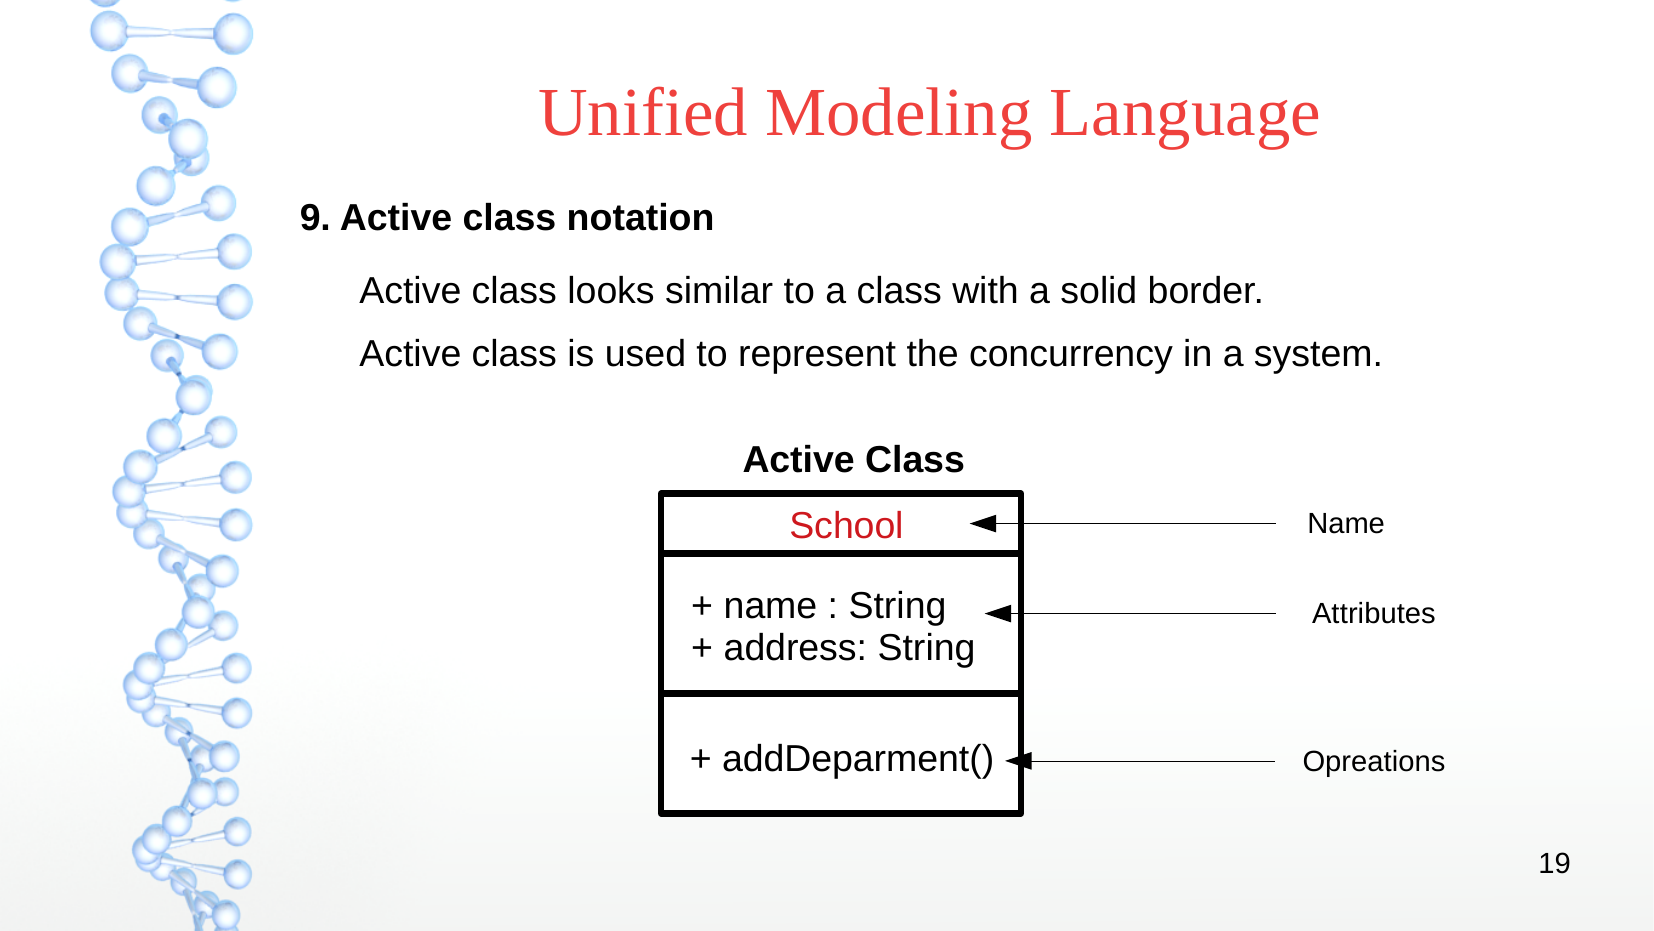

# Unified Modeling Language
9. Active class notation
Active class looks similar to a class with a solid border.
Active class is used to represent the concurrency in a system.
Active Class
School
Name
+ name : String
+ address: String
Attributes
+ addDeparment()
Opreations
19